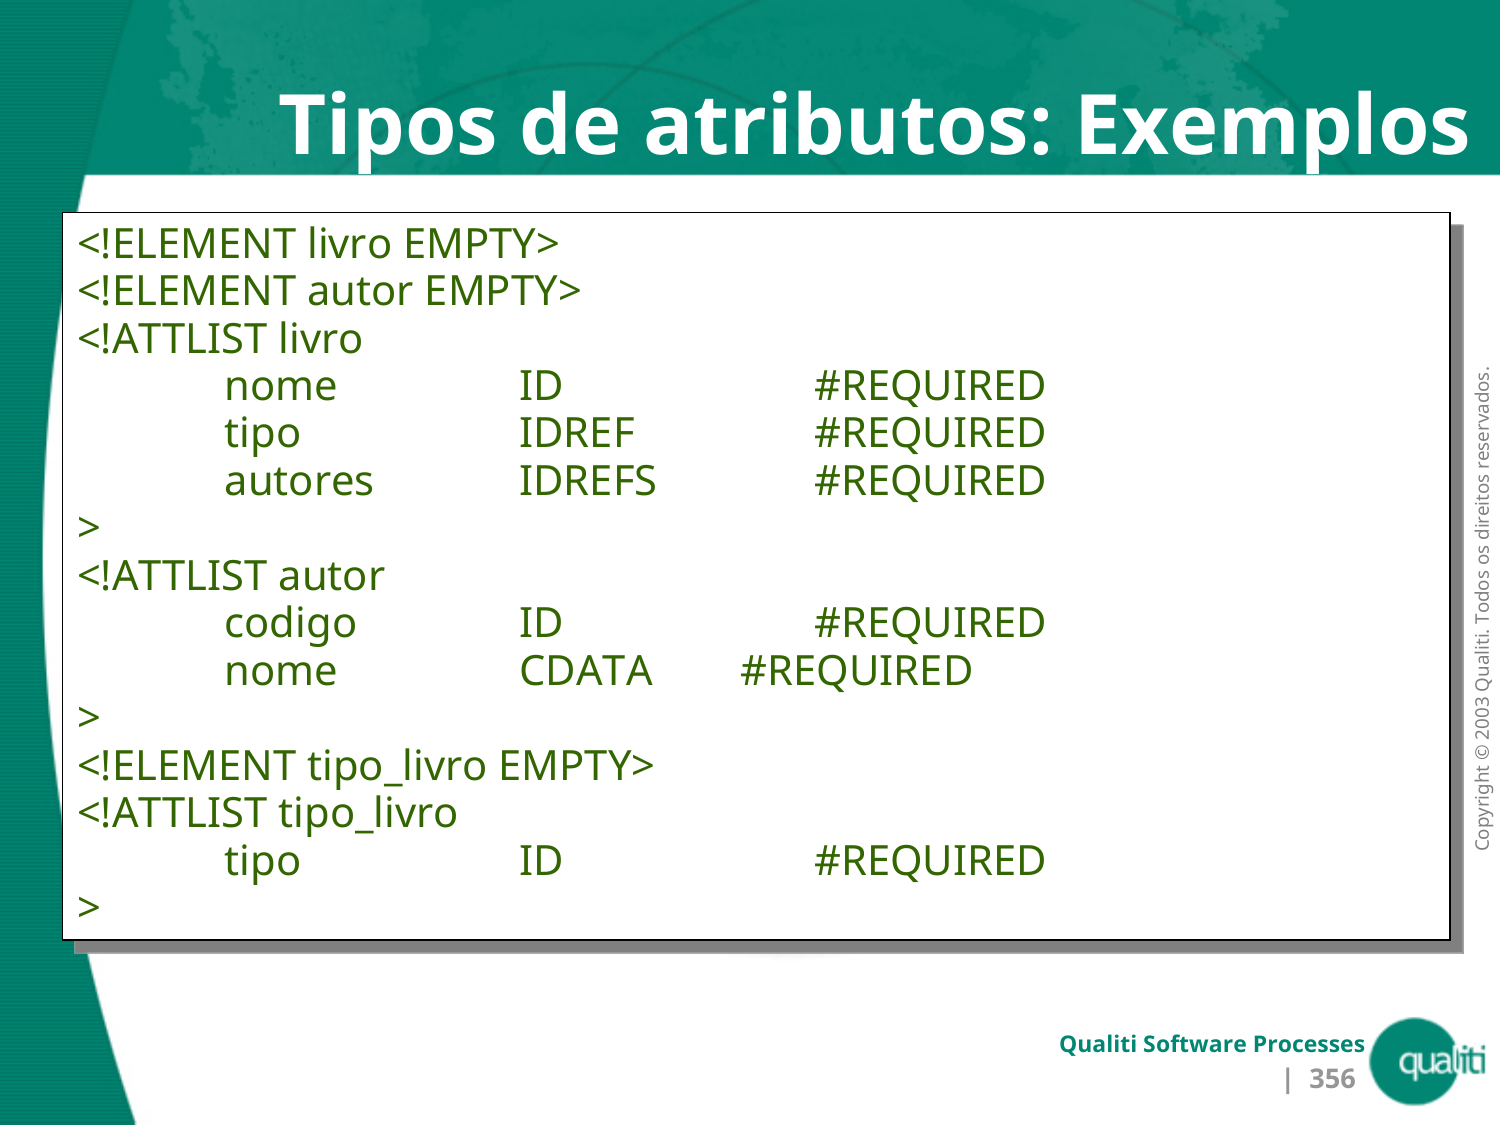

# Tipos de atributos: Exemplos
<!ELEMENT livro EMPTY>
<!ELEMENT autor EMPTY>
<!ATTLIST livro
	nome 			ID 				#REQUIRED
	tipo 			IDREF 			#REQUIRED
	autores 		IDREFS 		#REQUIRED
>
<!ATTLIST autor
	codigo	 		ID 				#REQUIRED
	nome 			CDATA 		#REQUIRED
>
<!ELEMENT tipo_livro EMPTY>
<!ATTLIST tipo_livro
		tipo	 		ID 				#REQUIRED
>